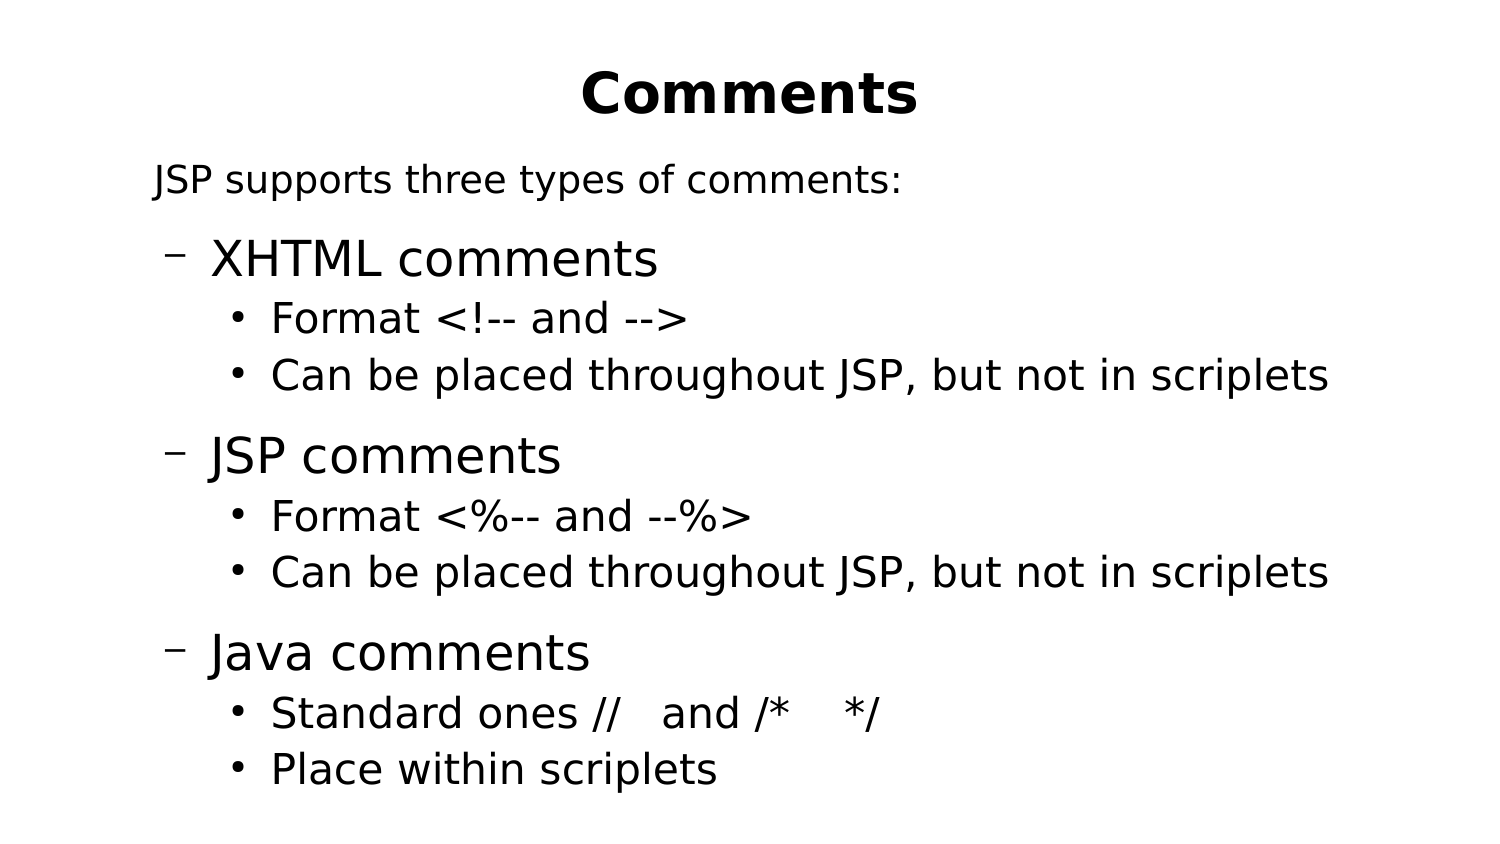

# Comments
	JSP supports three types of comments:
XHTML comments
Format <!-- and -->
Can be placed throughout JSP, but not in scriplets
JSP comments
Format <%-- and --%>
Can be placed throughout JSP, but not in scriplets
Java comments
Standard ones // and /* */
Place within scriplets